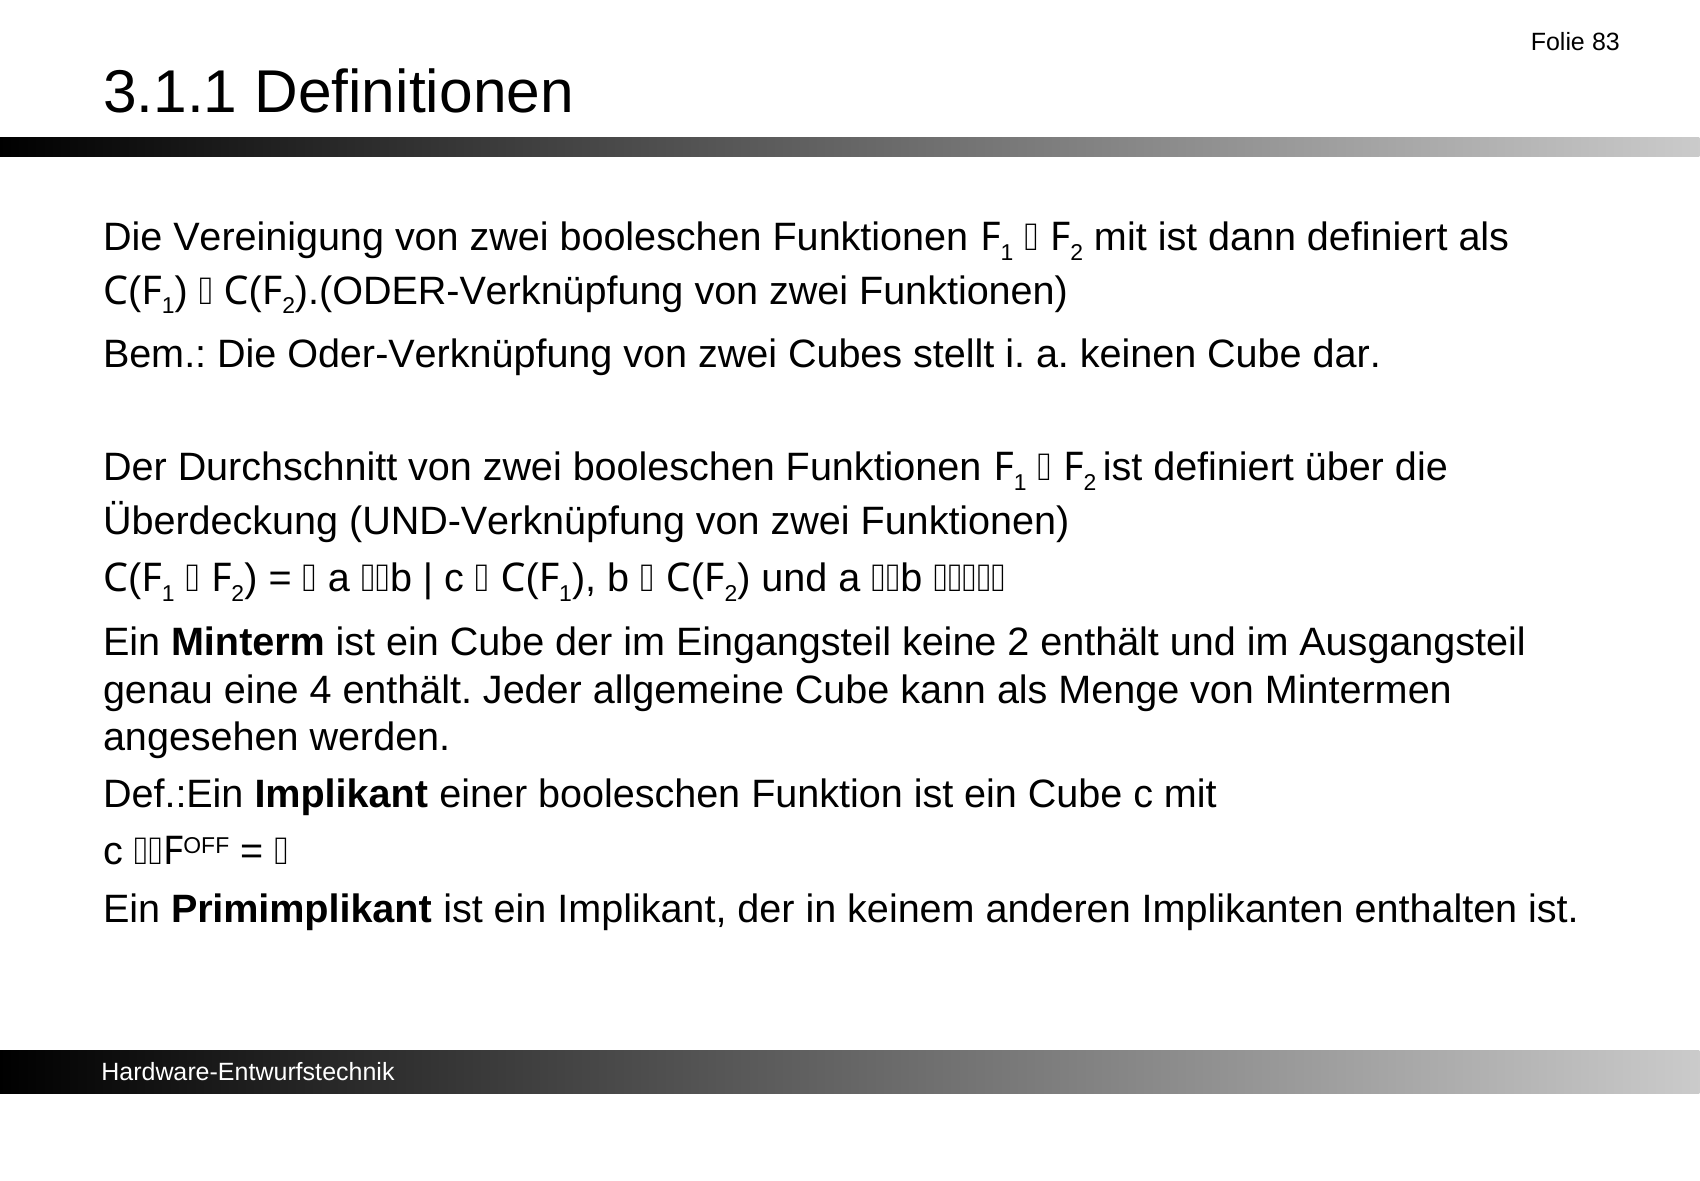

# 3.1.1 Definitionen
Die Vereinigung von zwei booleschen Funktionen F1  F2 mit ist dann definiert als C(F1)  C(F2).(ODER-Verknüpfung von zwei Funktionen)
Bem.: Die Oder-Verknüpfung von zwei Cubes stellt i. a. keinen Cube dar.
Der Durchschnitt von zwei booleschen Funktionen F1  F2 ist definiert über die Überdeckung (UND-Verknüpfung von zwei Funktionen)
C(F1  F2) =  a b | c  C(F1), b  C(F2) und a b 
Ein Minterm ist ein Cube der im Eingangsteil keine 2 enthält und im Ausgangsteil genau eine 4 enthält. Jeder allgemeine Cube kann als Menge von Mintermen angesehen werden.
Def.:Ein Implikant einer booleschen Funktion ist ein Cube c mit
c FOFF = 
Ein Primimplikant ist ein Implikant, der in keinem anderen Implikanten enthalten ist.